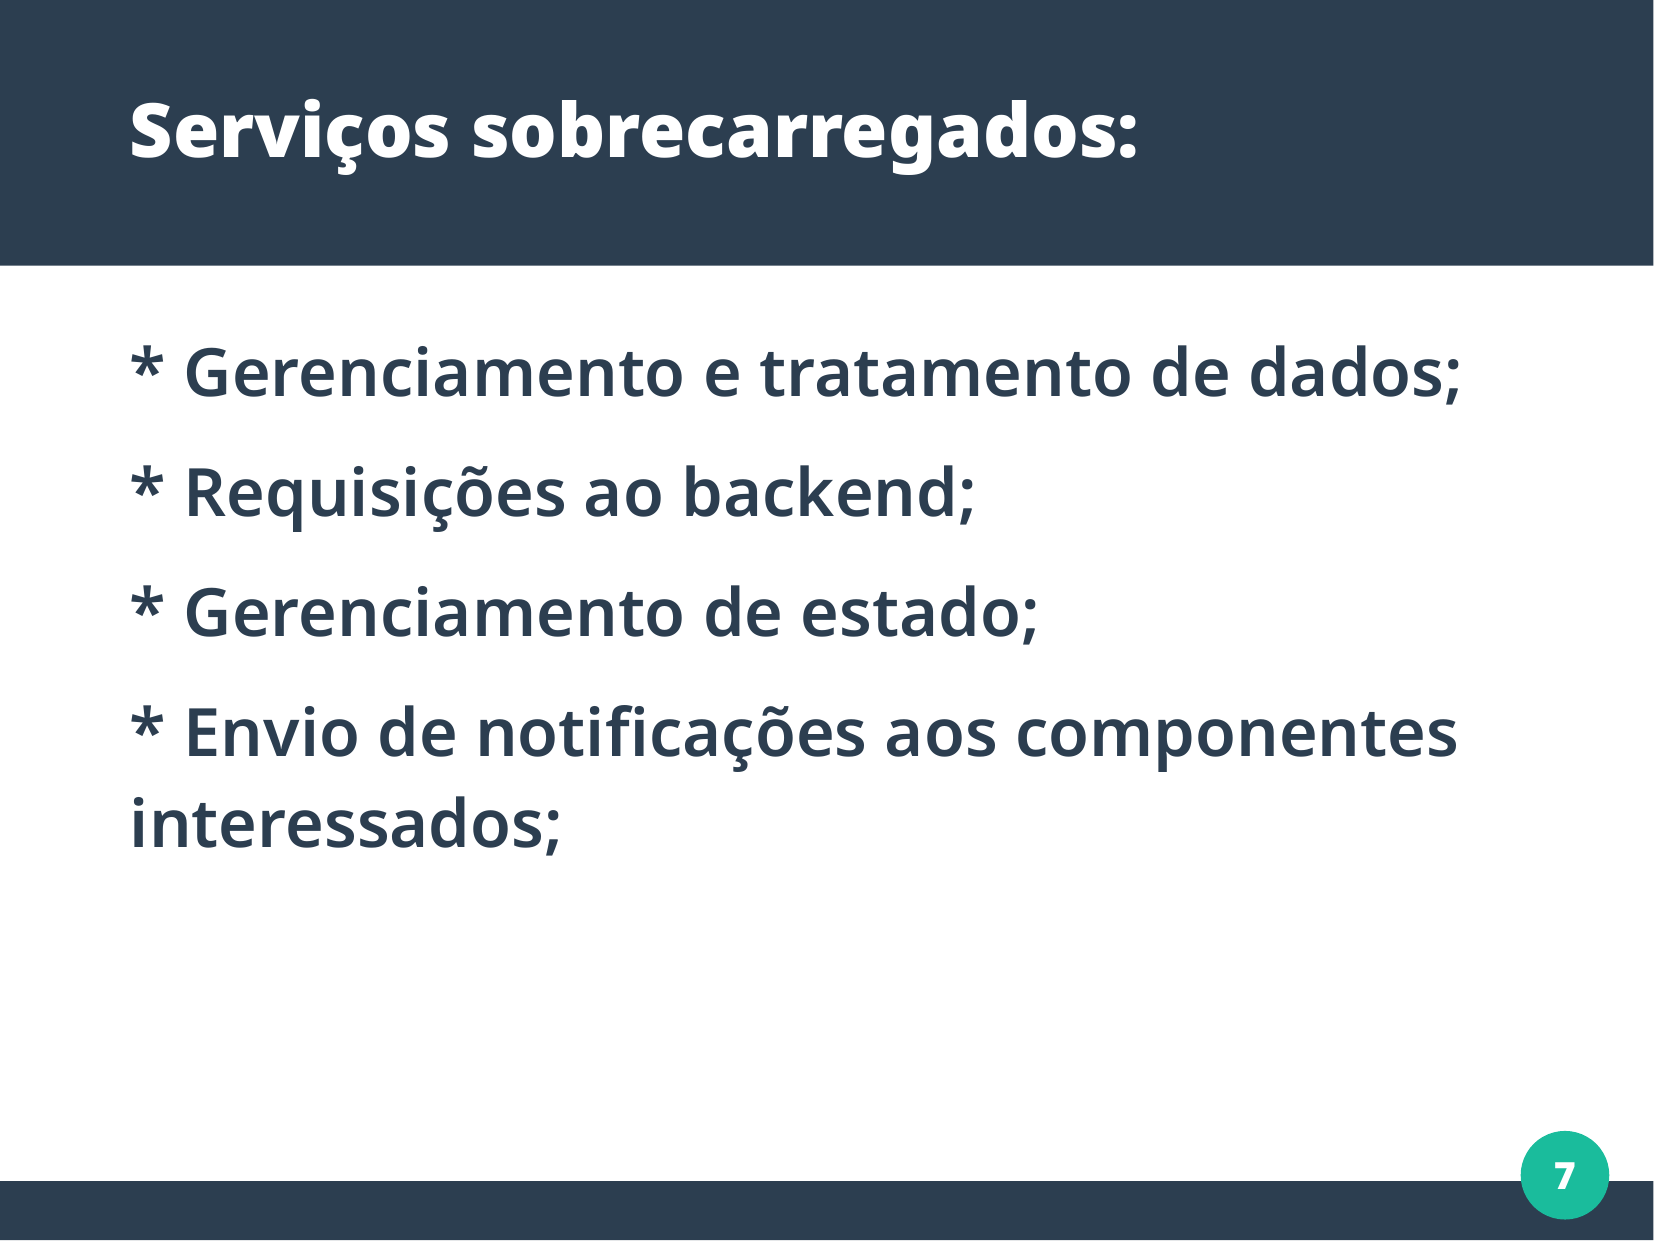

# Serviços sobrecarregados:
* Gerenciamento e tratamento de dados;
* Requisições ao backend;
* Gerenciamento de estado;
* Envio de notificações aos componentes interessados;
7